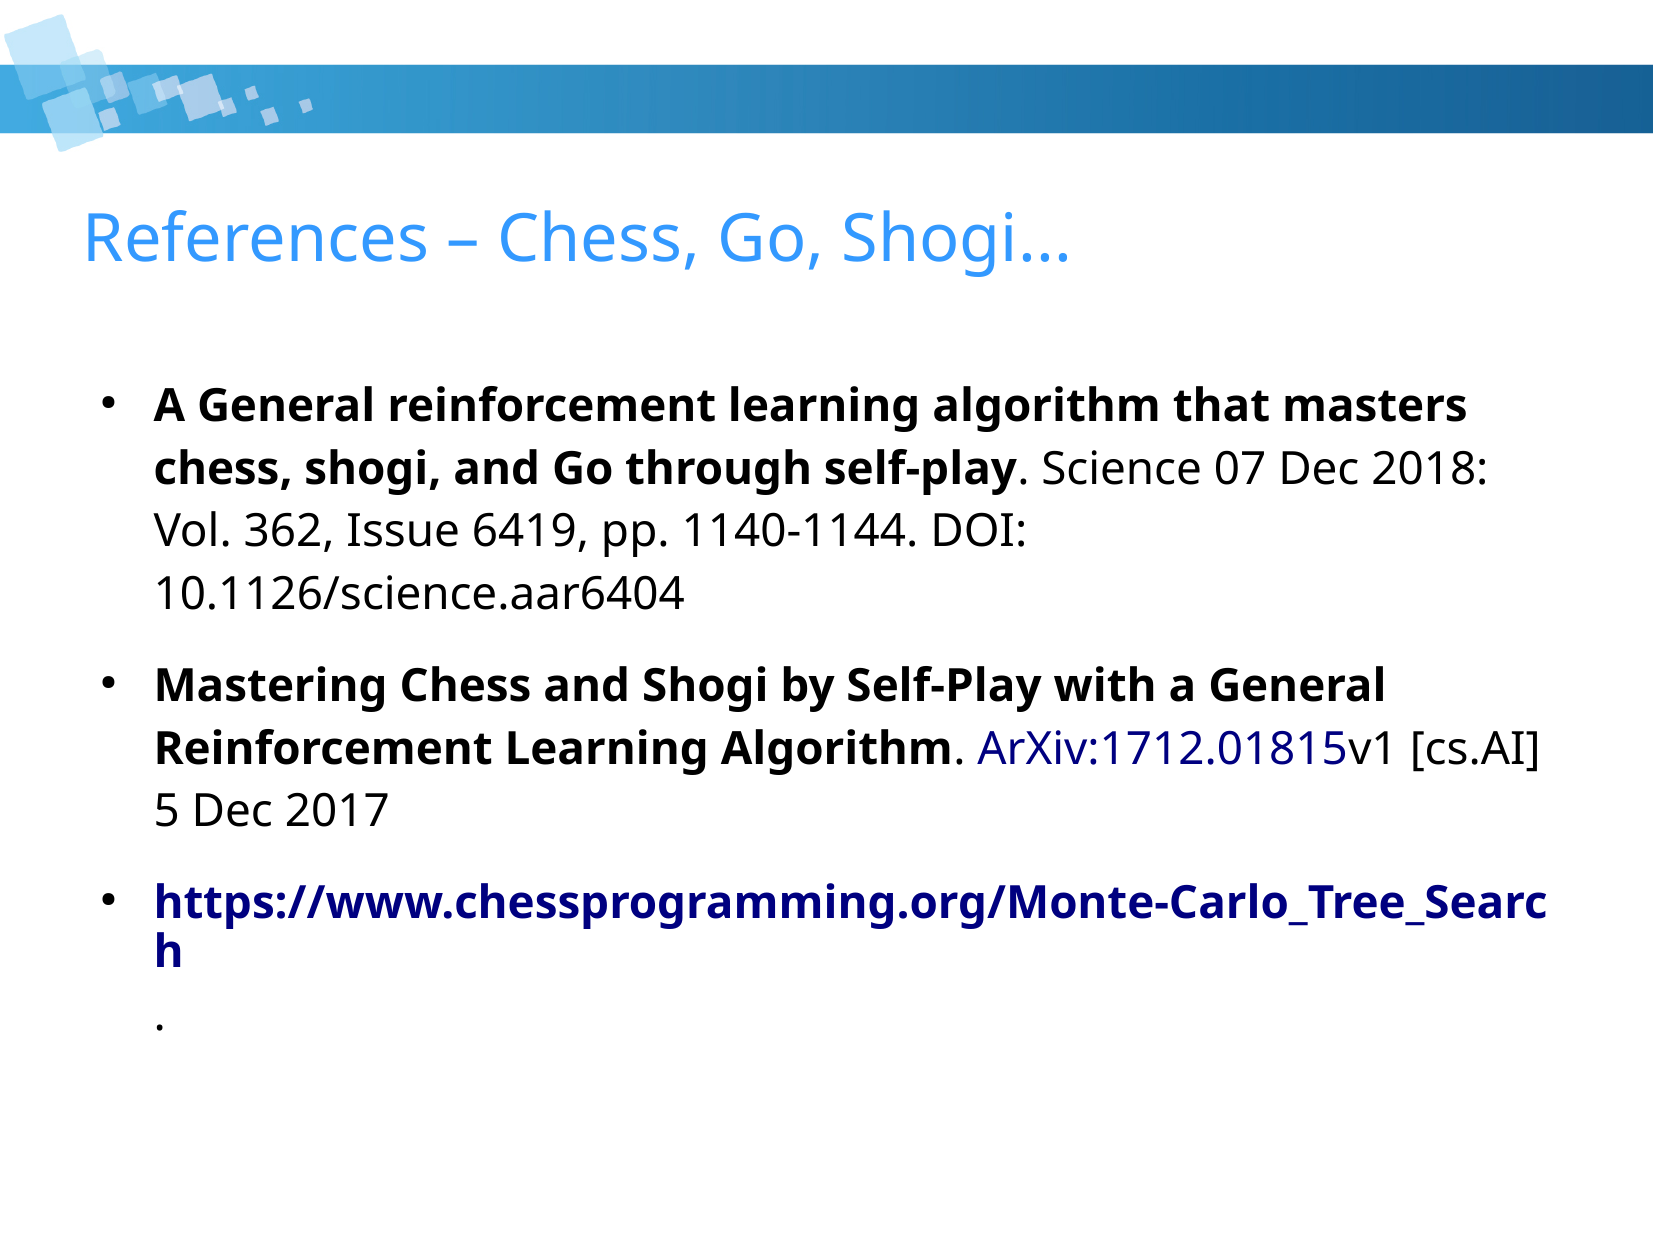

# References – Chess, Go, Shogi...
A General reinforcement learning algorithm that masters chess, shogi, and Go through self-play. Science 07 Dec 2018: Vol. 362, Issue 6419, pp. 1140-1144. DOI: 10.1126/science.aar6404
Mastering Chess and Shogi by Self-Play with a General Reinforcement Learning Algorithm. ArXiv:1712.01815v1 [cs.AI] 5 Dec 2017
https://www.chessprogramming.org/Monte-Carlo_Tree_Search.